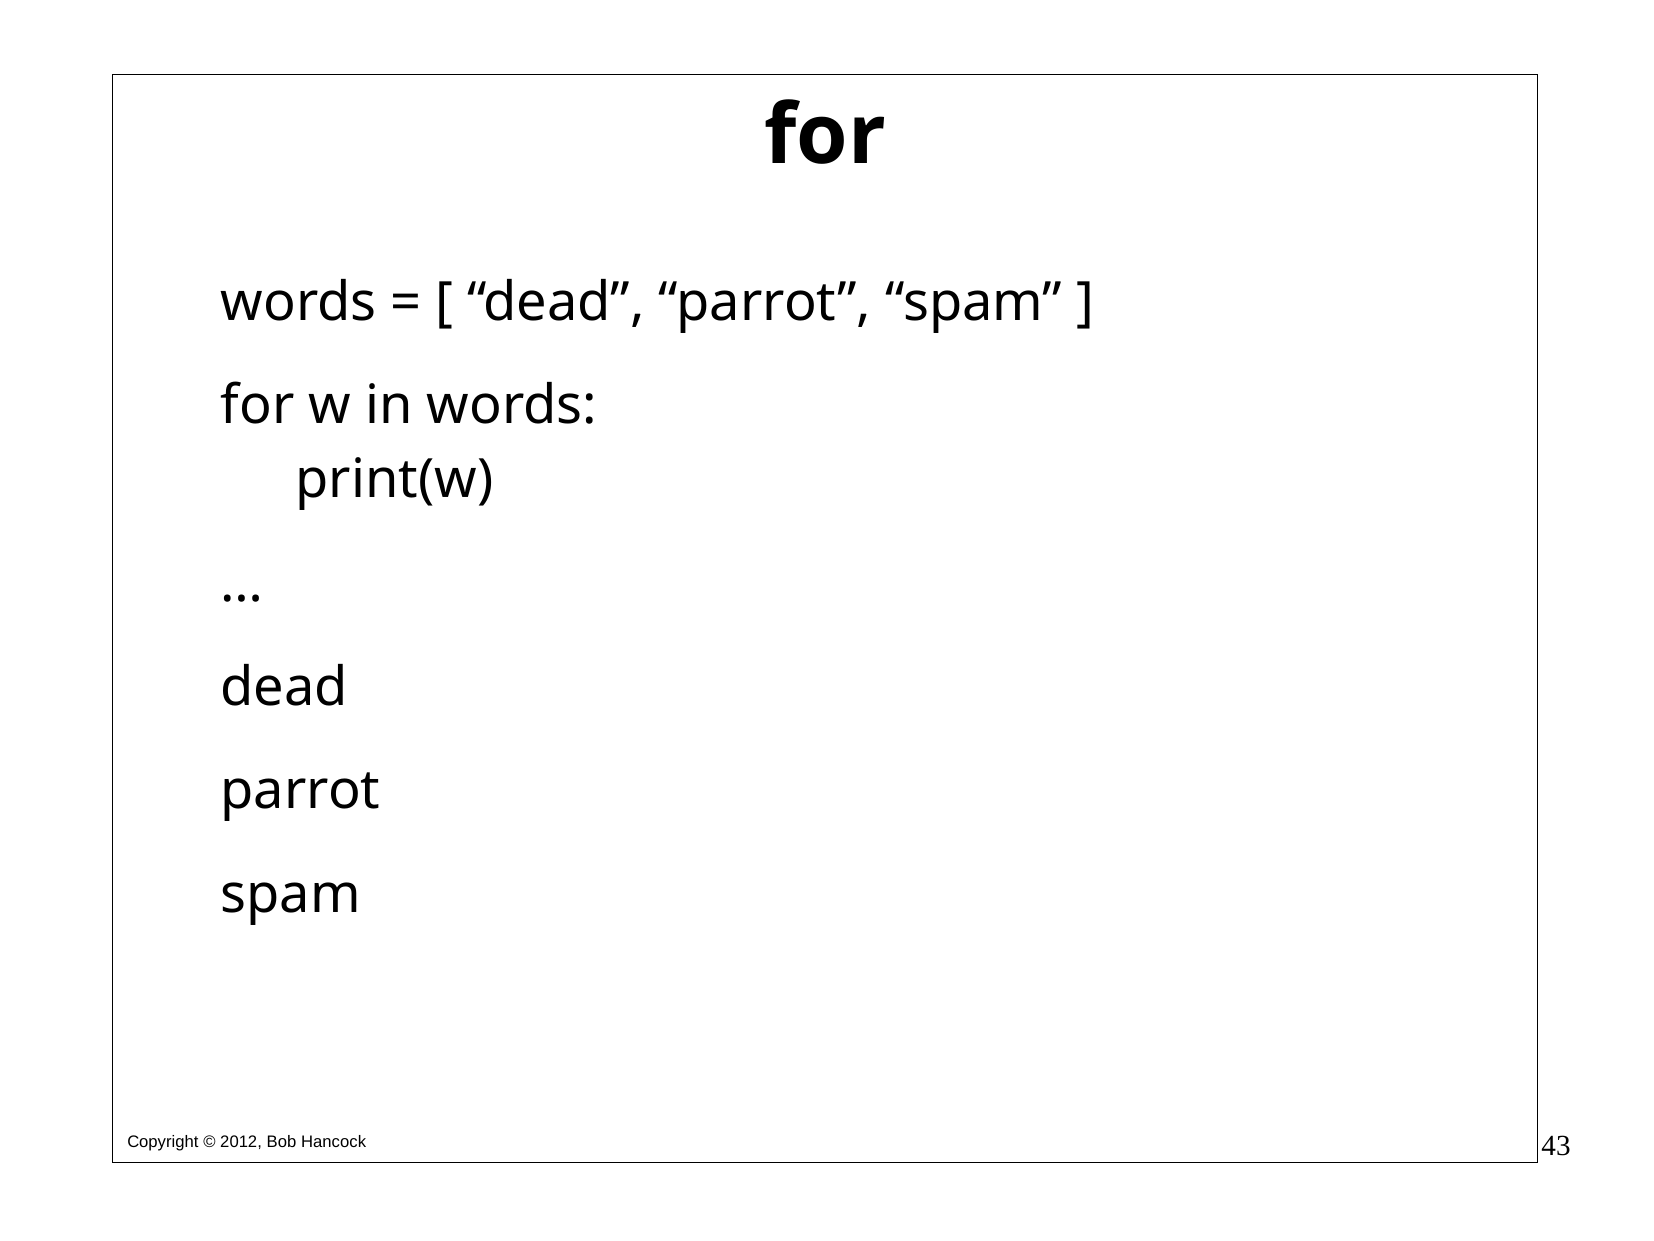

# for
words = [ “dead”, “parrot”, “spam” ]
for w in words:
	print(w)
…
dead
parrot
spam
Copyright © 2012, Bob Hancock
43